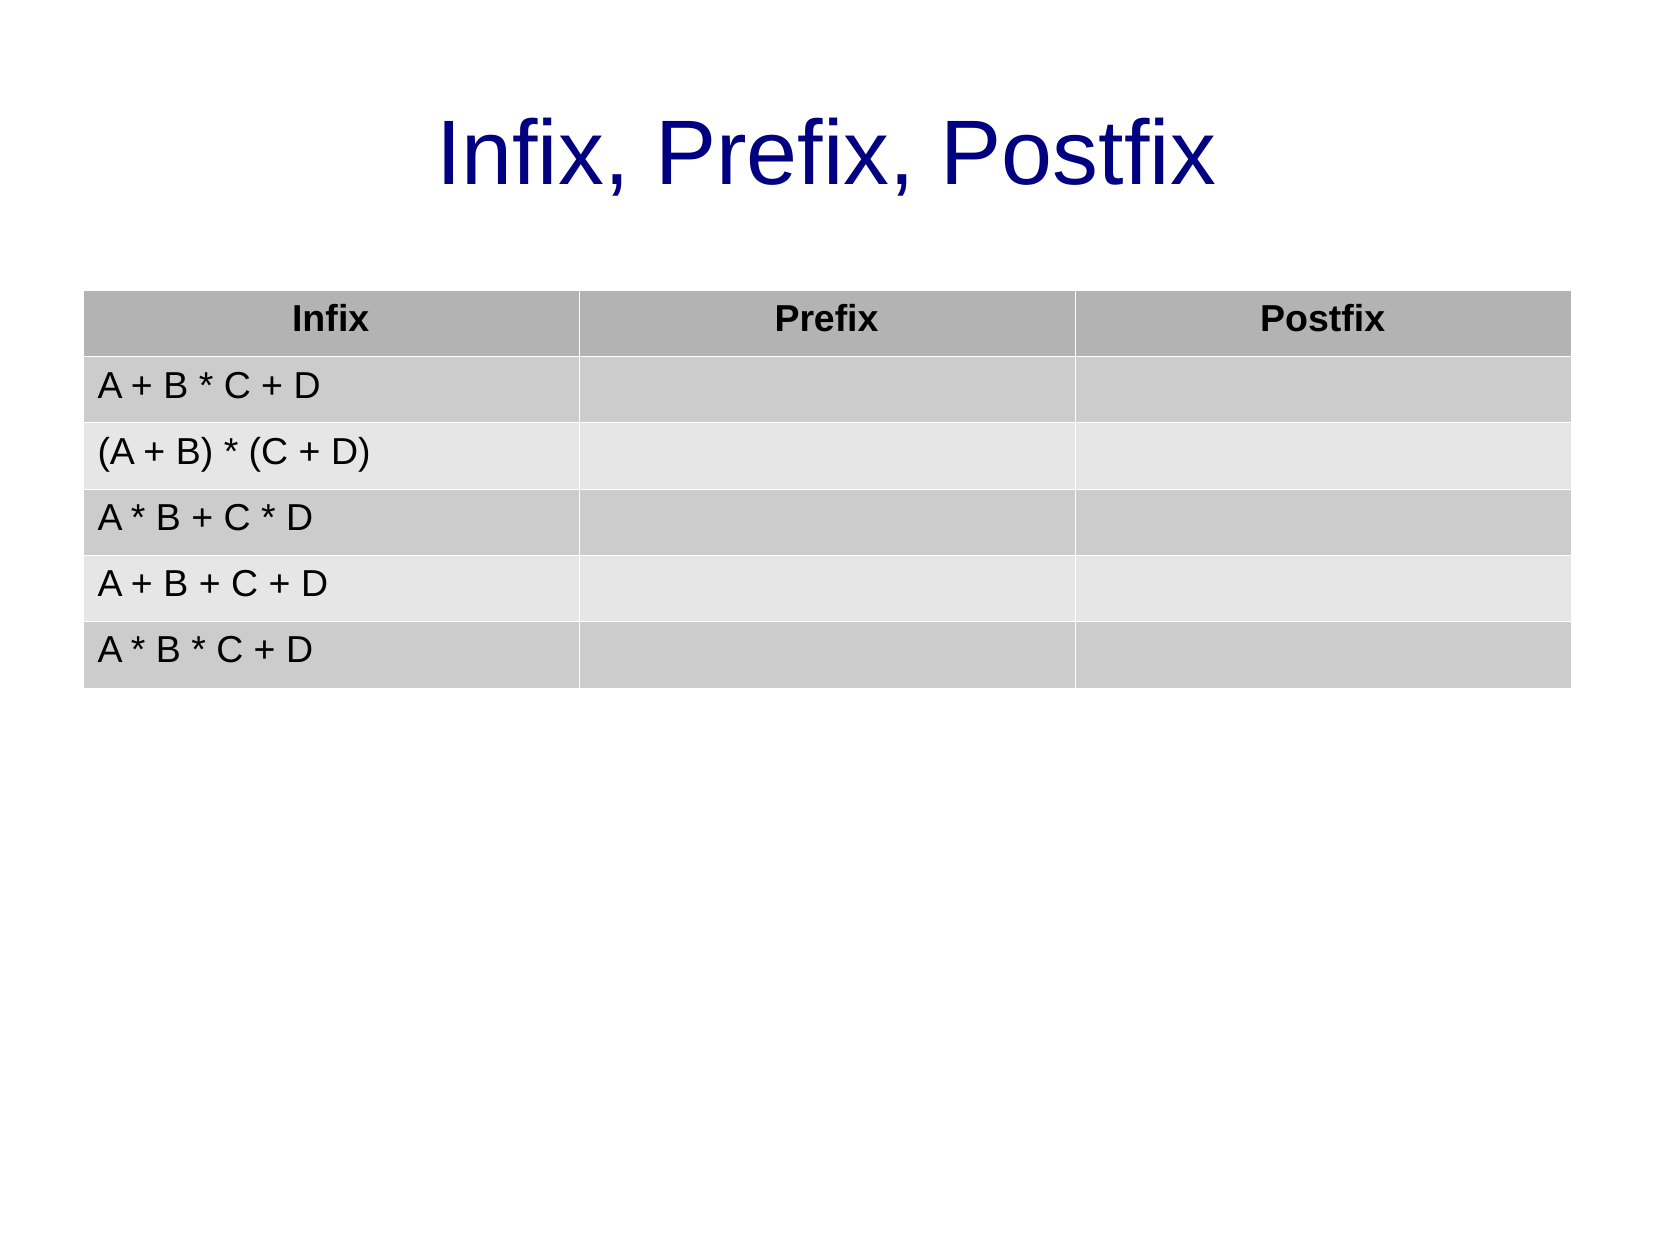

# Infix, Prefix, Postfix
| Infix | Prefix | Postfix |
| --- | --- | --- |
| A + B \* C + D | | |
| (A + B) \* (C + D) | | |
| A \* B + C \* D | | |
| A + B + C + D | | |
| A \* B \* C + D | | |